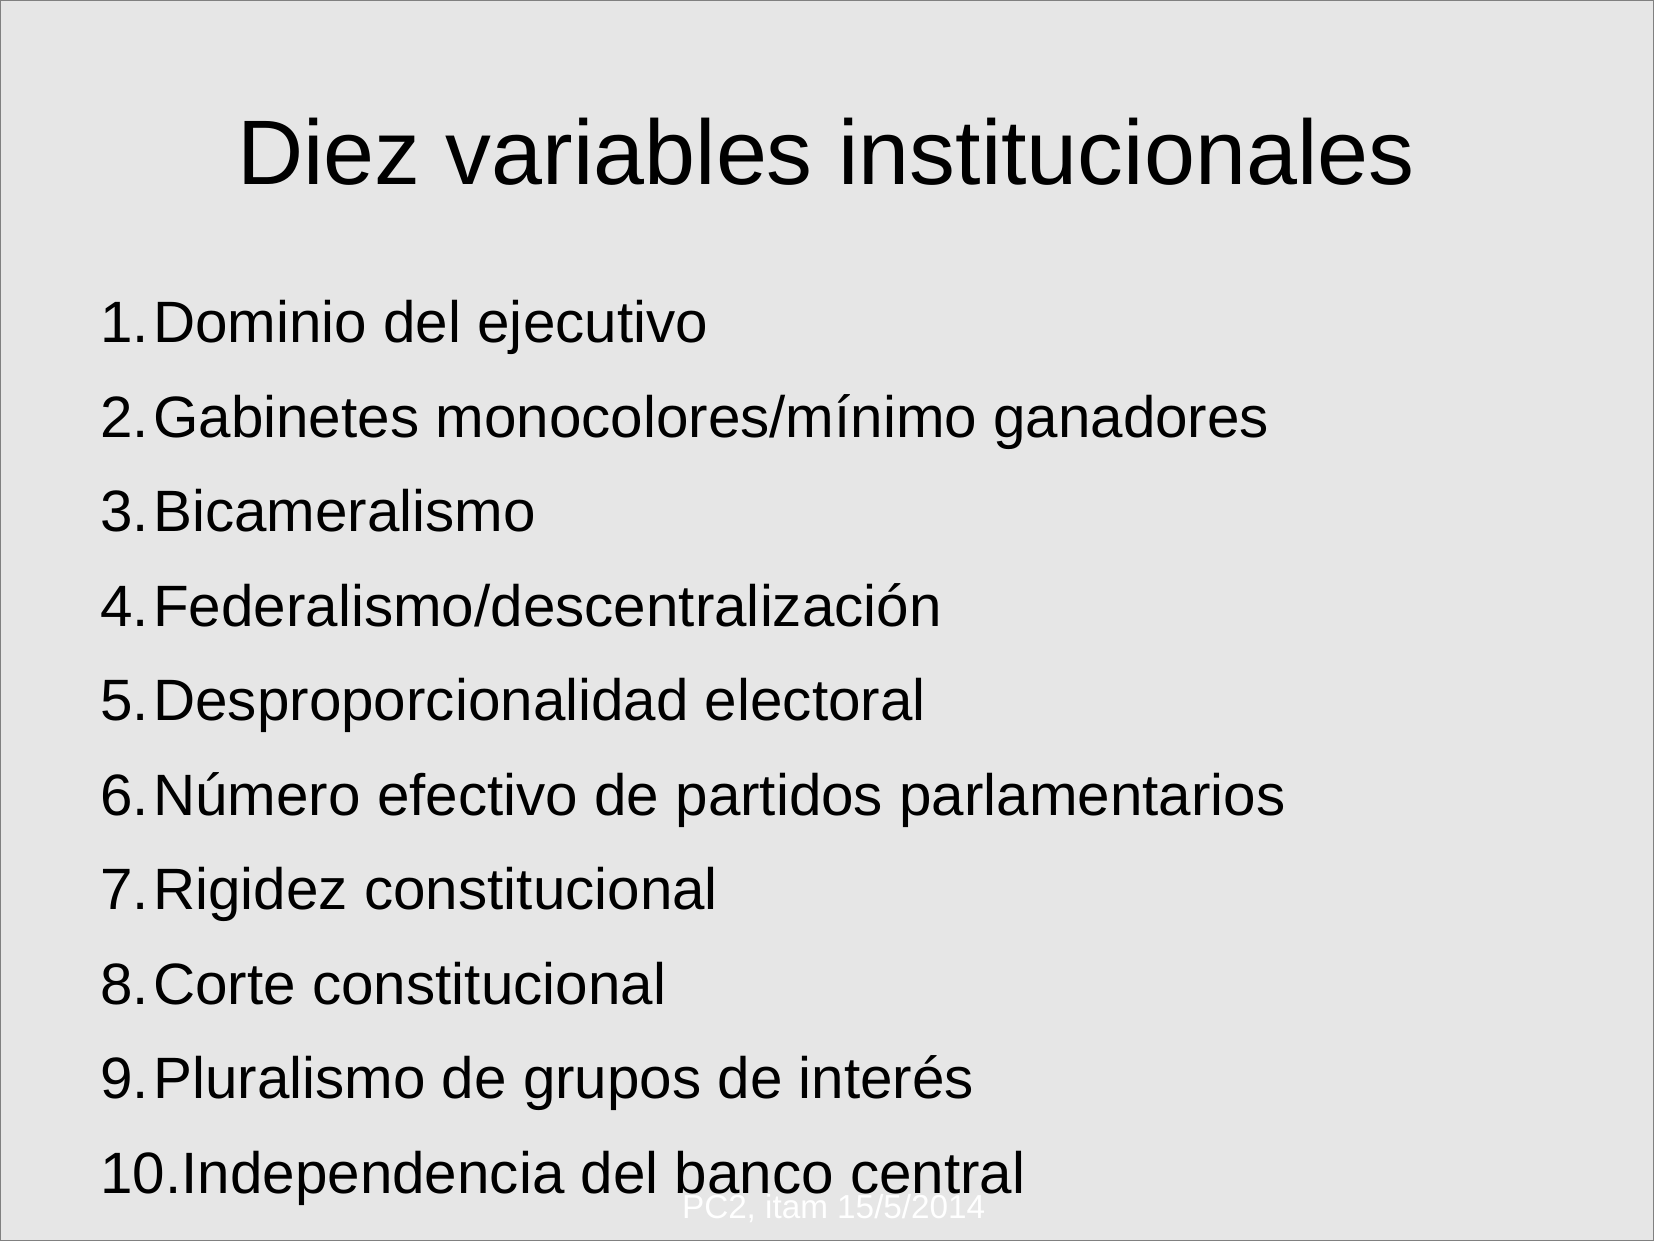

# Diez variables institucionales
Dominio del ejecutivo
Gabinetes monocolores/mínimo ganadores
Bicameralismo
Federalismo/descentralización
Desproporcionalidad electoral
Número efectivo de partidos parlamentarios
Rigidez constitucional
Corte constitucional
Pluralismo de grupos de interés
Independencia del banco central